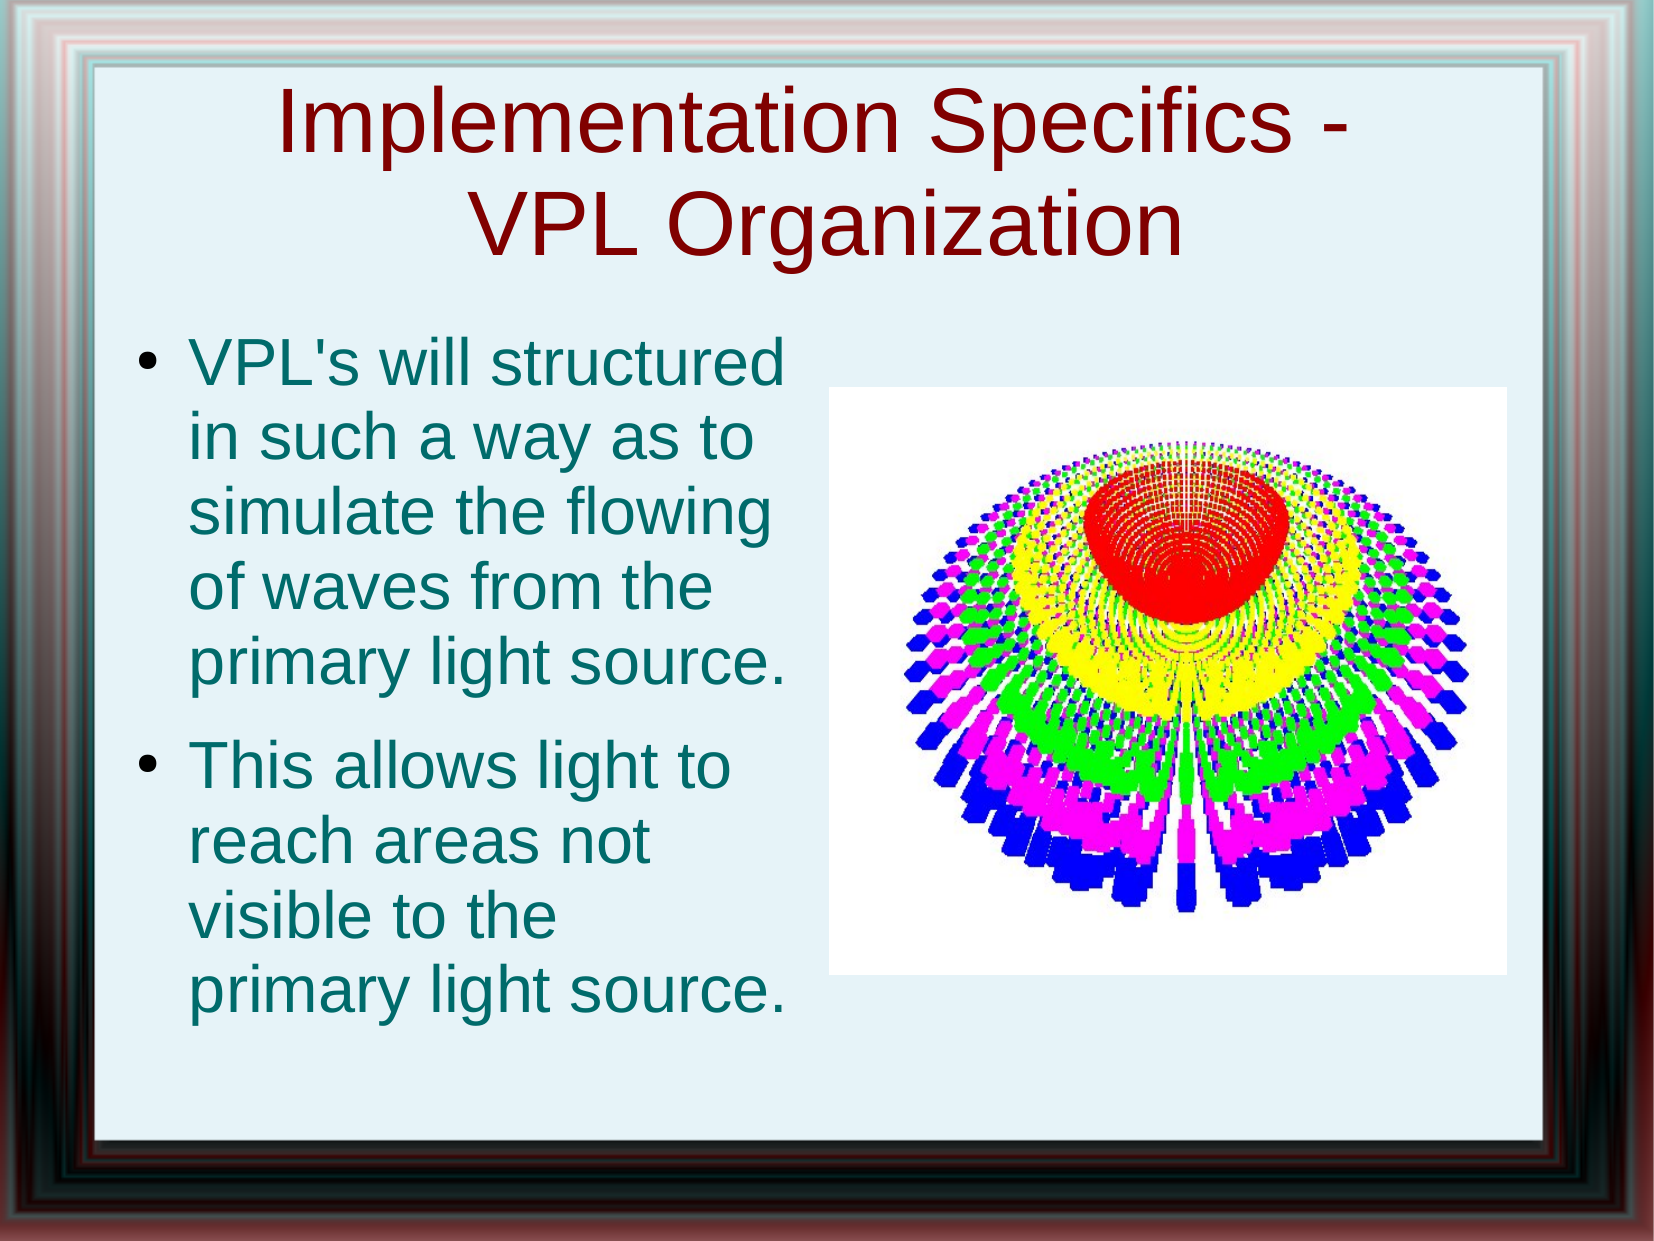

# Implementation Specifics - VPL Organization
VPL's will structured in such a way as to simulate the flowing of waves from the primary light source.
This allows light to reach areas not visible to the primary light source.